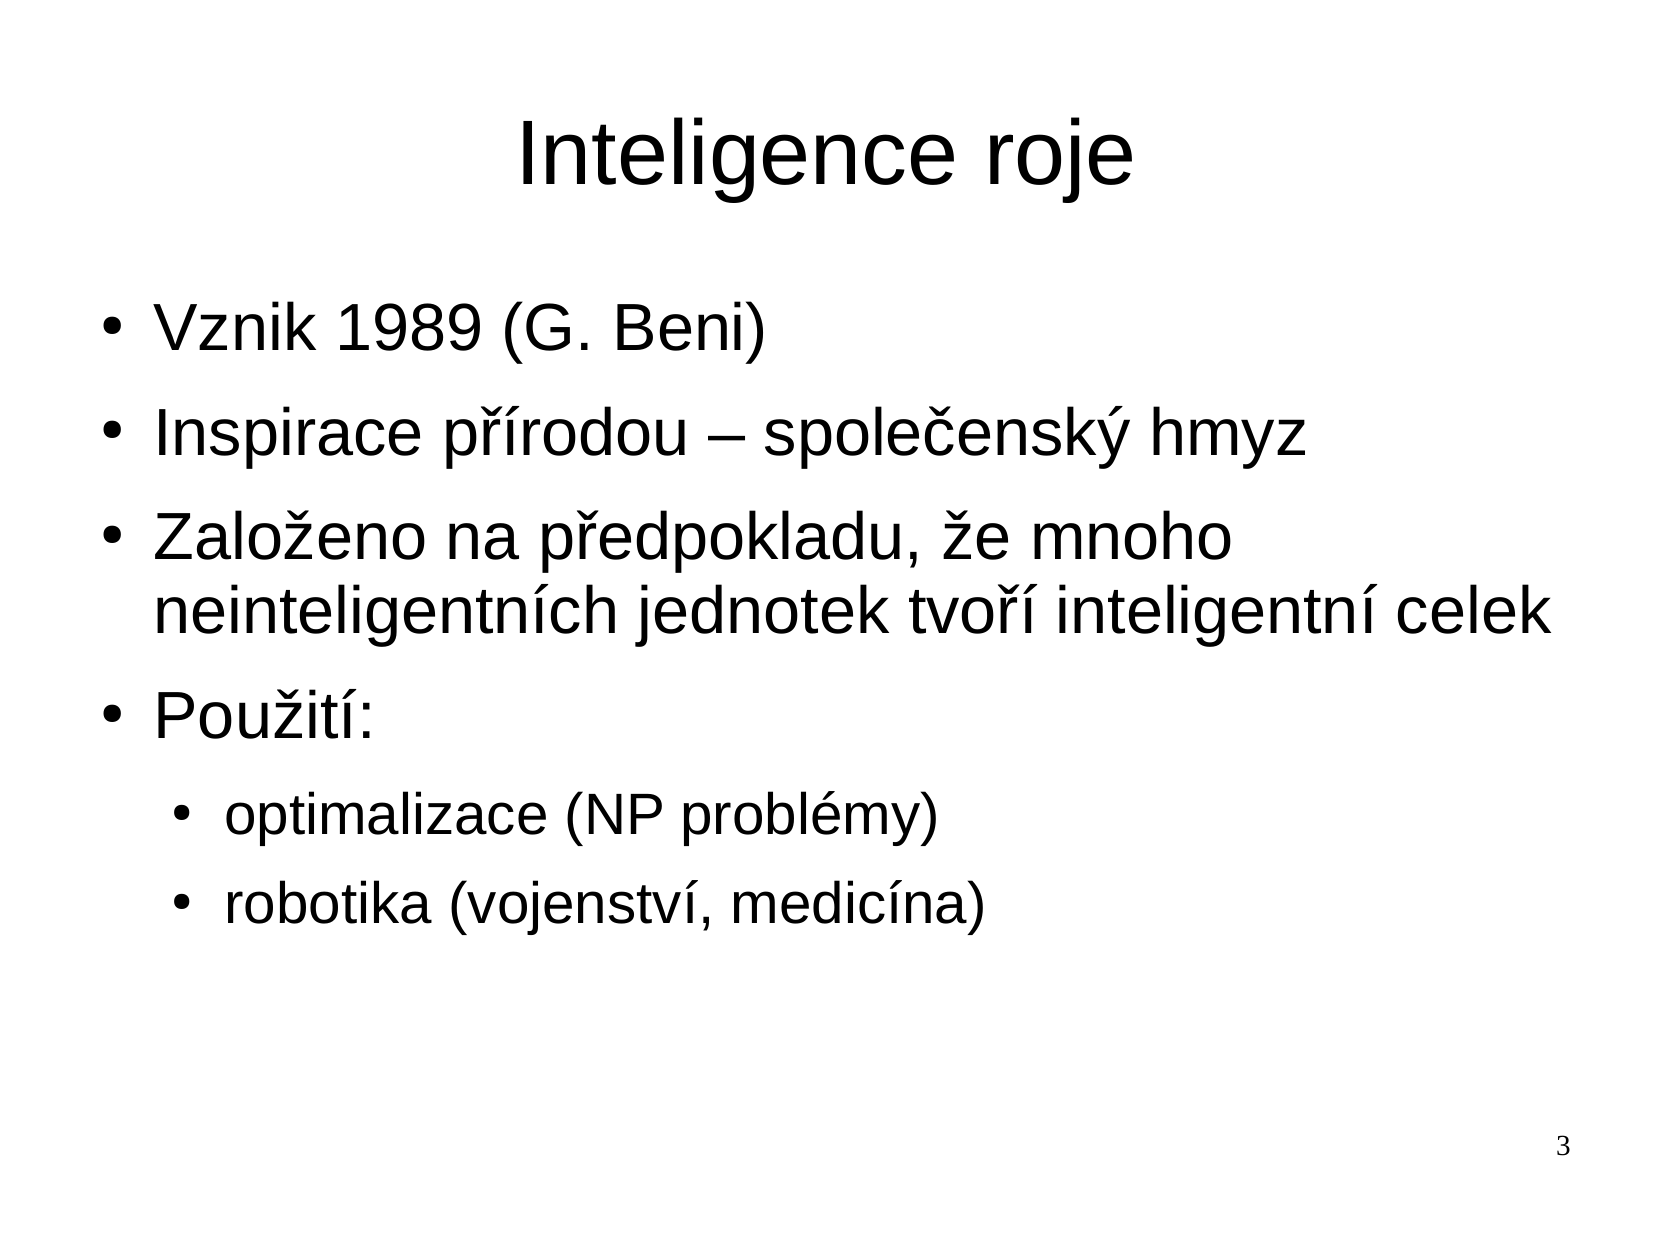

# Inteligence roje
Vznik 1989 (G. Beni)
Inspirace přírodou – společenský hmyz
Založeno na předpokladu, že mnoho neinteligentních jednotek tvoří inteligentní celek
Použití:
optimalizace (NP problémy)
robotika (vojenství, medicína)
3